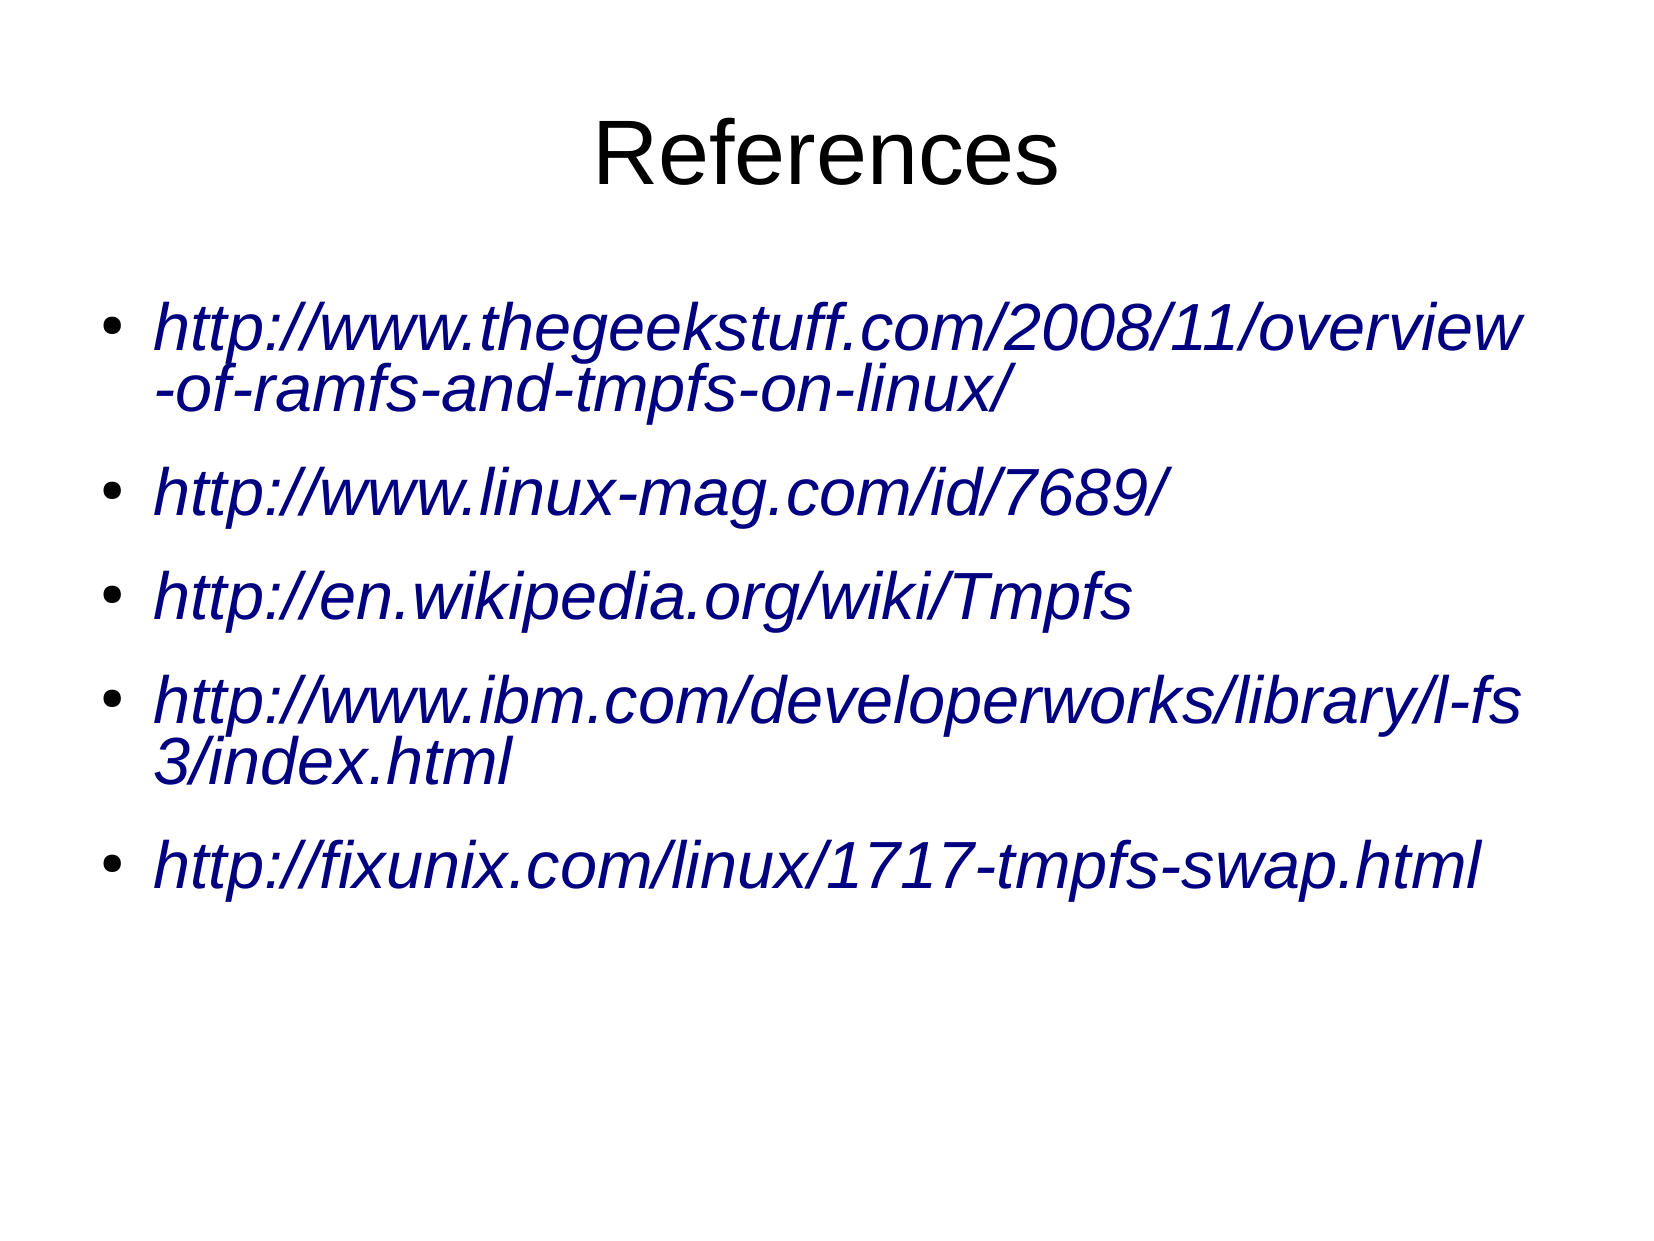

# References
http://www.thegeekstuff.com/2008/11/overview-of-ramfs-and-tmpfs-on-linux/
http://www.linux-mag.com/id/7689/
http://en.wikipedia.org/wiki/Tmpfs
http://www.ibm.com/developerworks/library/l-fs3/index.html
http://fixunix.com/linux/1717-tmpfs-swap.html